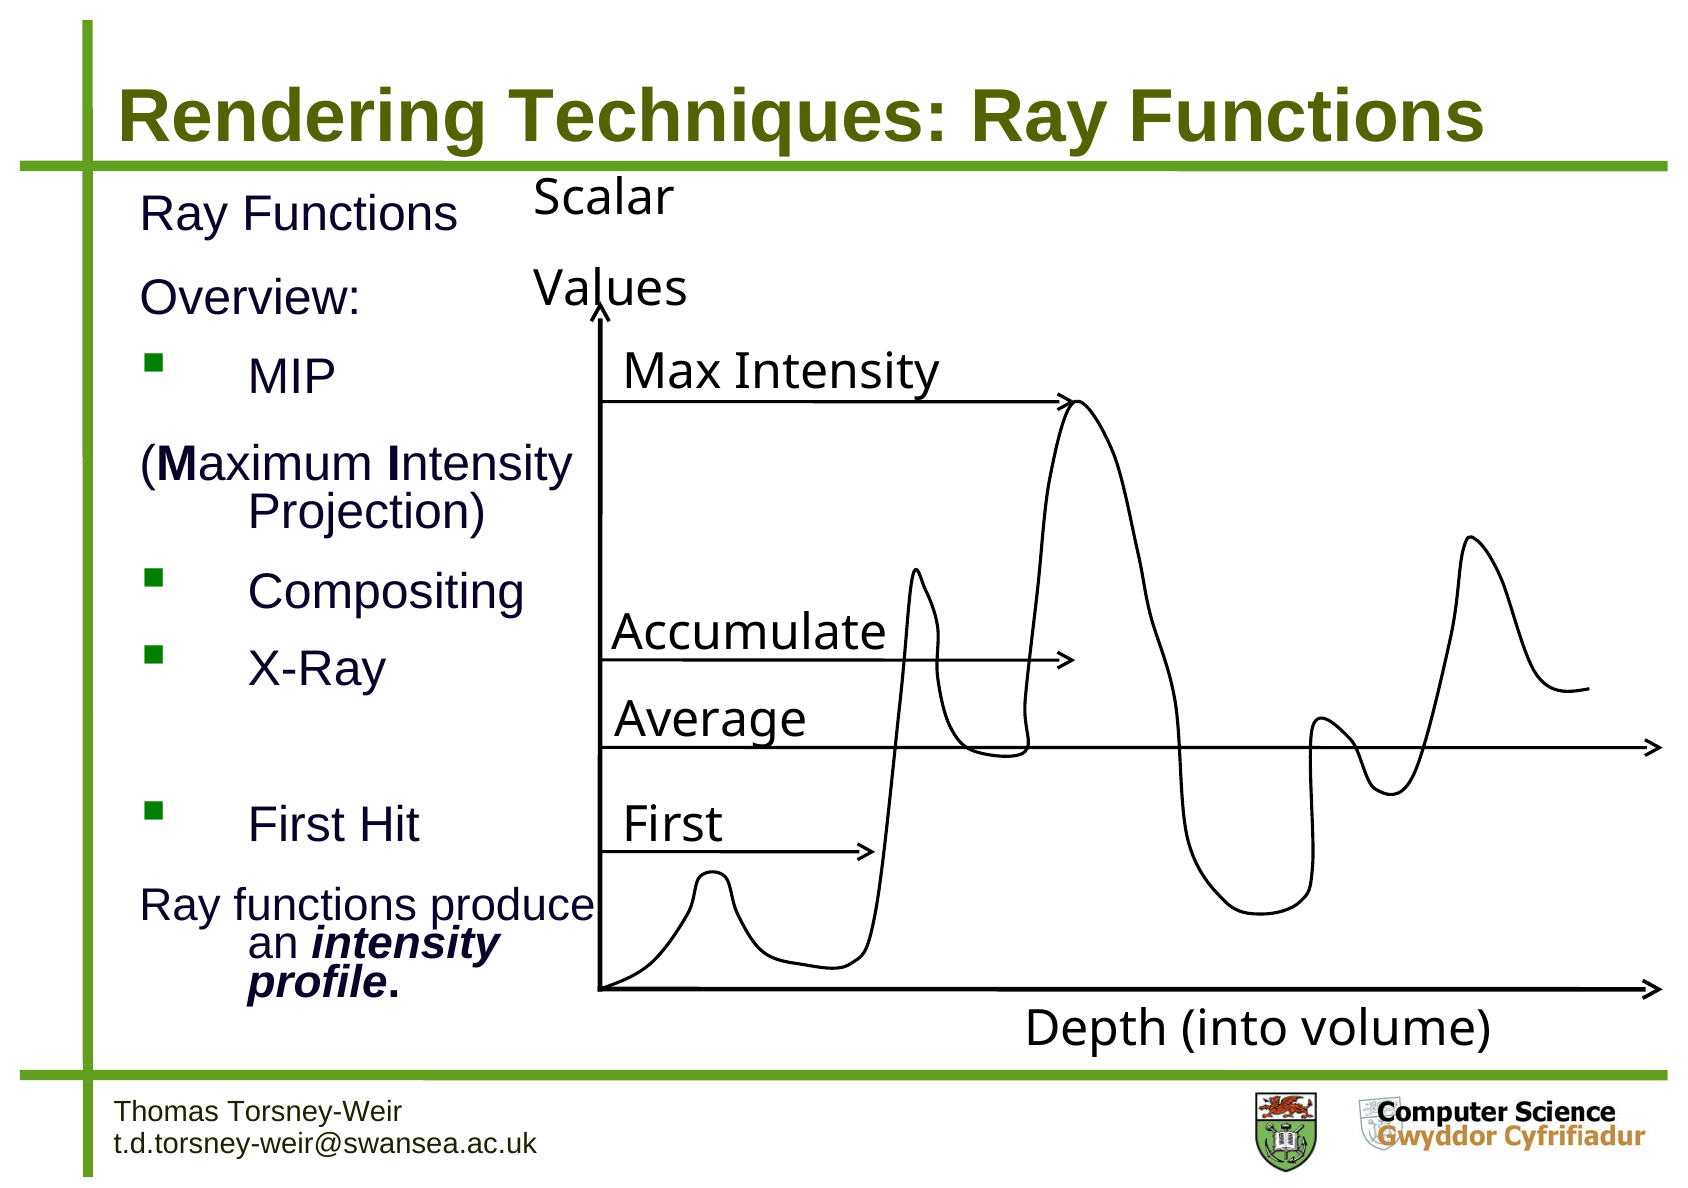

# Rendering Techniques: Ray Functions
Scalar
Values
Ray Functions
Overview:
MIP
(Maximum Intensity Projection)
Compositing
X-Ray
First Hit
Ray functions produce an intensity profile.
Max Intensity
Accumulate
Average
First
Depth (into volume)